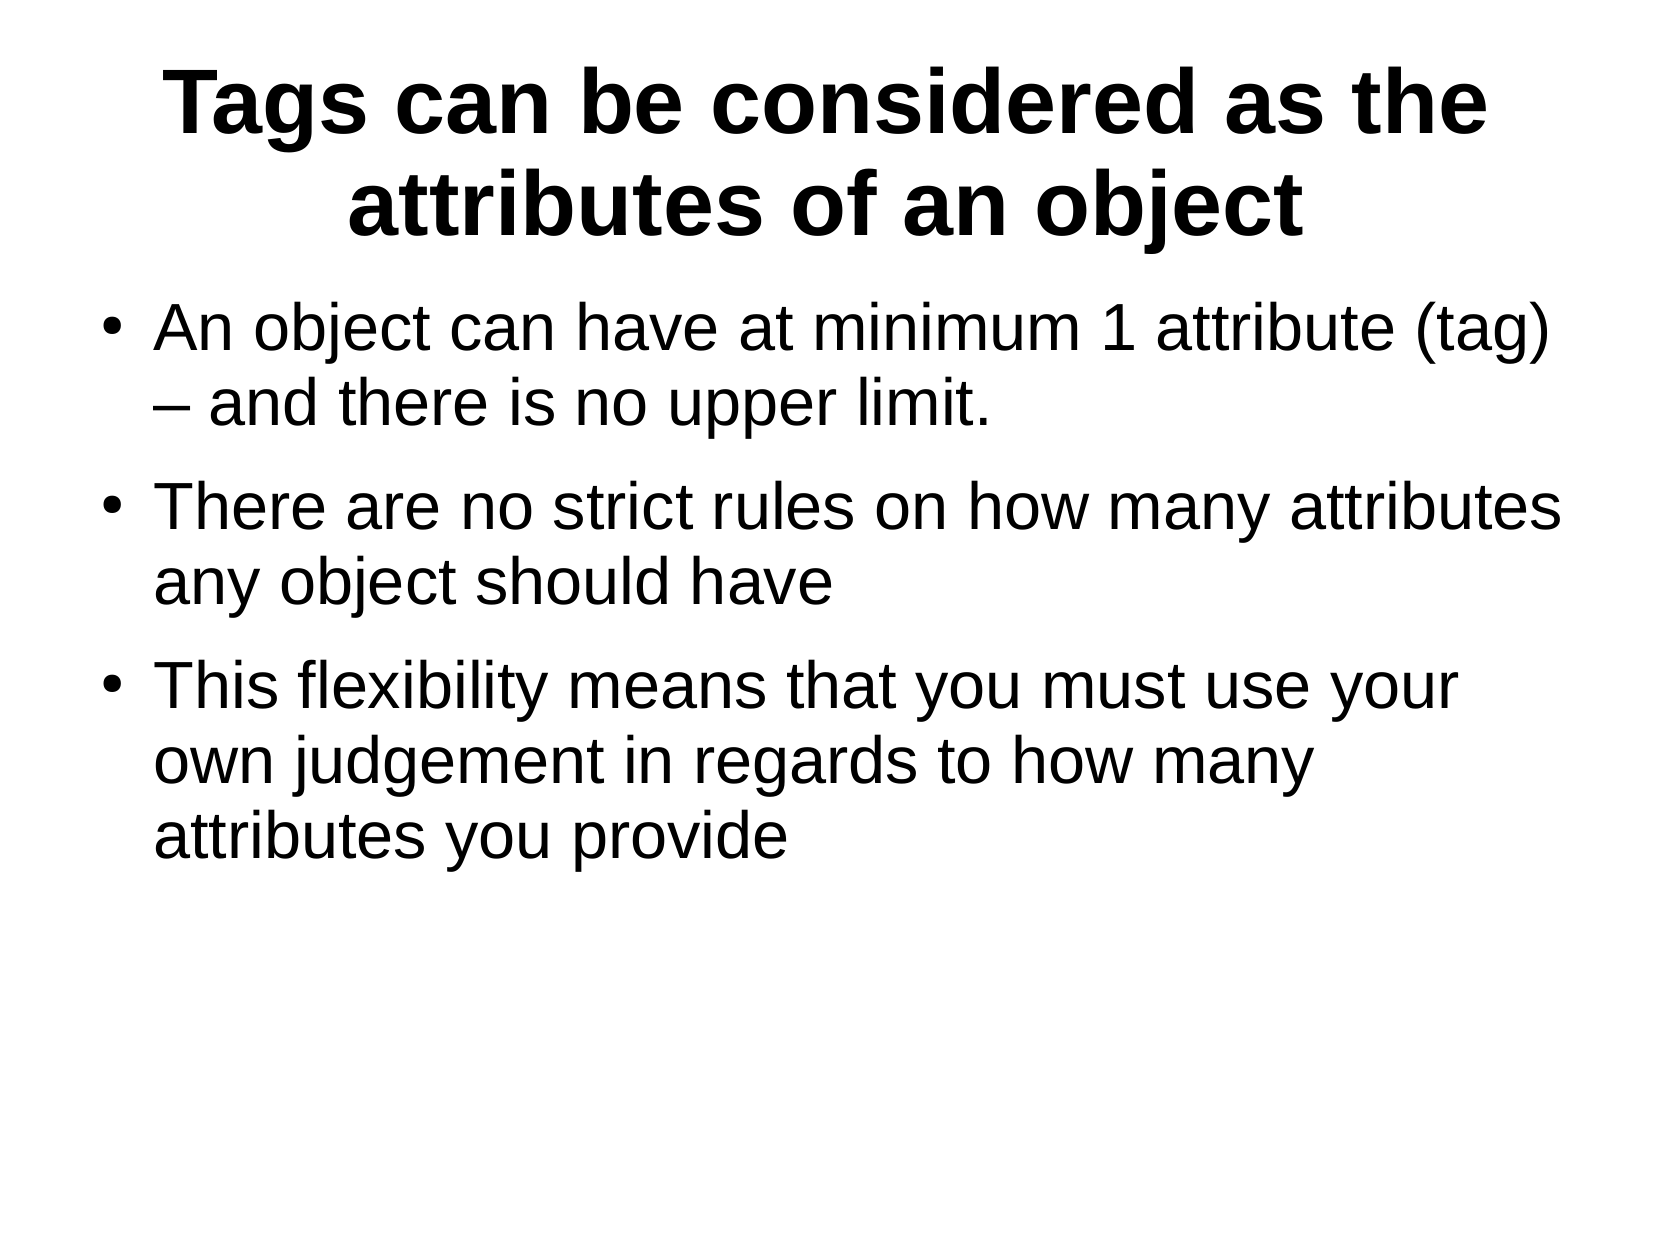

# Tags can be considered as the attributes of an object
An object can have at minimum 1 attribute (tag) – and there is no upper limit.
There are no strict rules on how many attributes any object should have
This flexibility means that you must use your own judgement in regards to how many attributes you provide